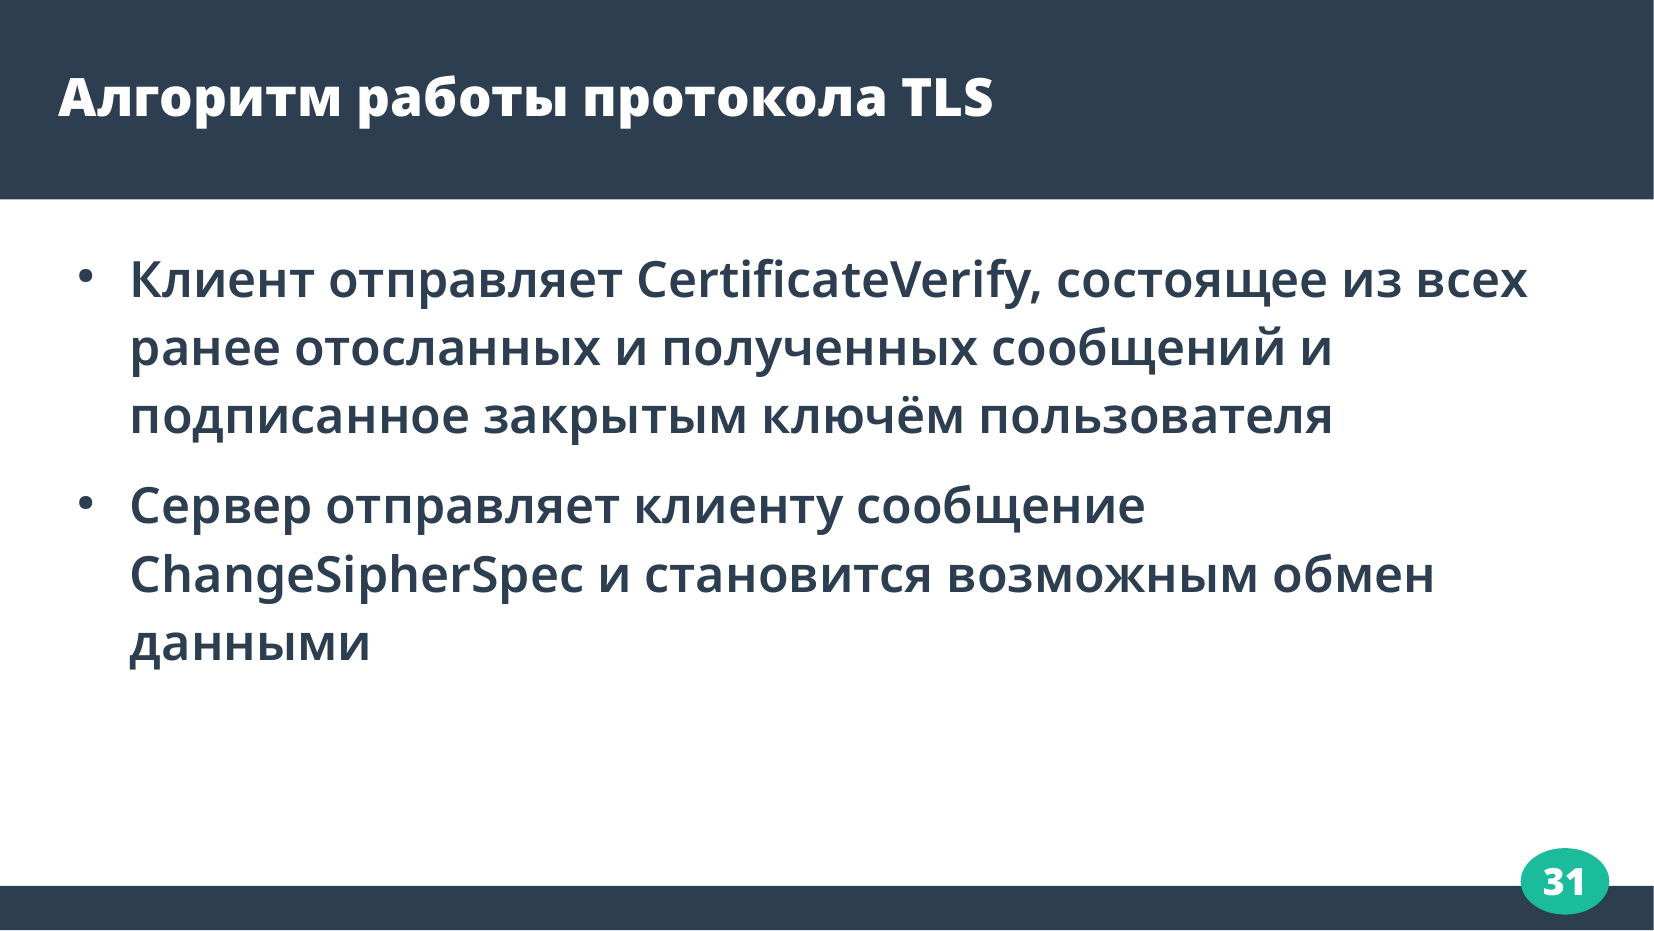

# Алгоритм работы протокола TLS
Клиент отправляет CertificateVerify, состоящее из всех ранее отосланных и полученных сообщений и подписанное закрытым ключём пользователя
Сервер отправляет клиенту сообщение ChangeSipherSpec и становится возможным обмен данными
31